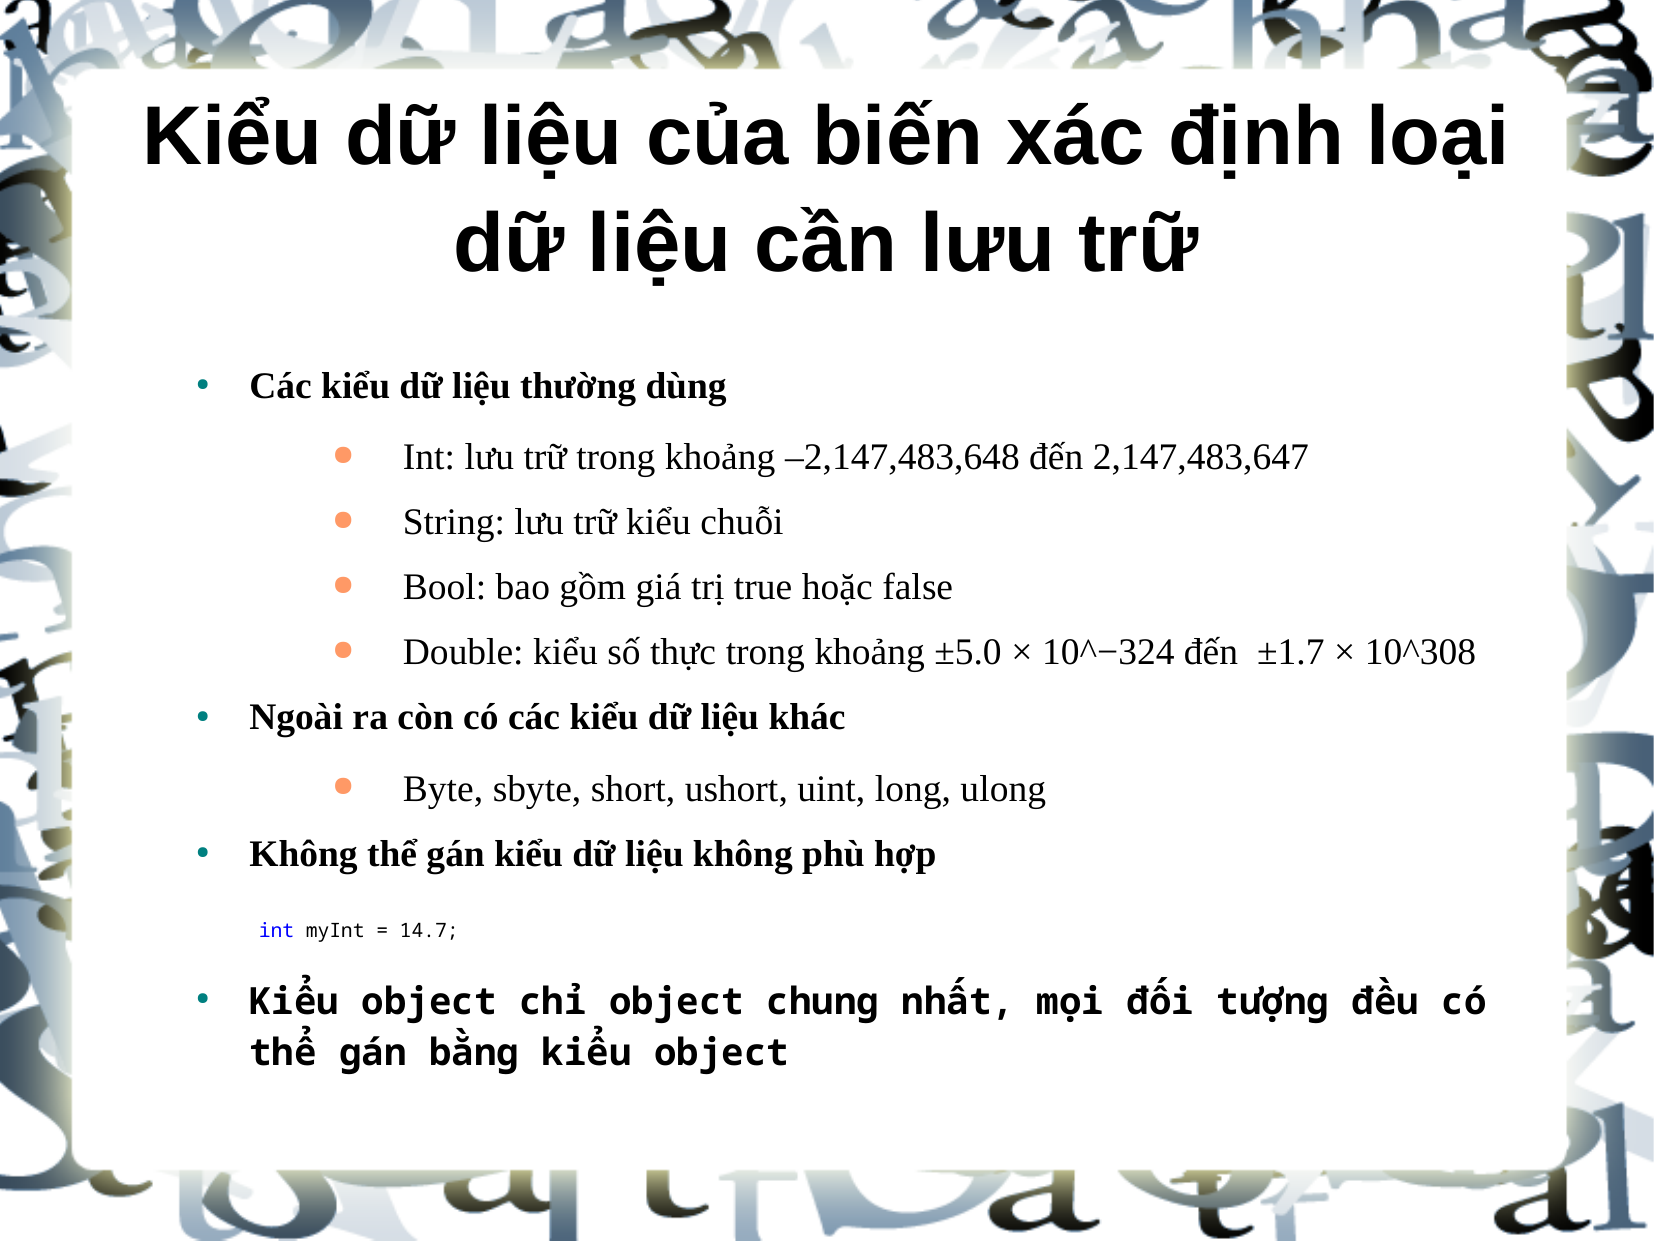

# Kiểu dữ liệu của biến xác định loại dữ liệu cần lưu trữ
Các kiểu dữ liệu thường dùng
Int: lưu trữ trong khoảng –2,147,483,648 đến 2,147,483,647
String: lưu trữ kiểu chuỗi
Bool: bao gồm giá trị true hoặc false
Double: kiểu số thực trong khoảng ±5.0 × 10^−324 đến ±1.7 × 10^308
Ngoài ra còn có các kiểu dữ liệu khác
Byte, sbyte, short, ushort, uint, long, ulong
Không thể gán kiểu dữ liệu không phù hợp
 int myInt = 14.7;
Kiểu object chỉ object chung nhất, mọi đối tượng đều có thể gán bằng kiểu object